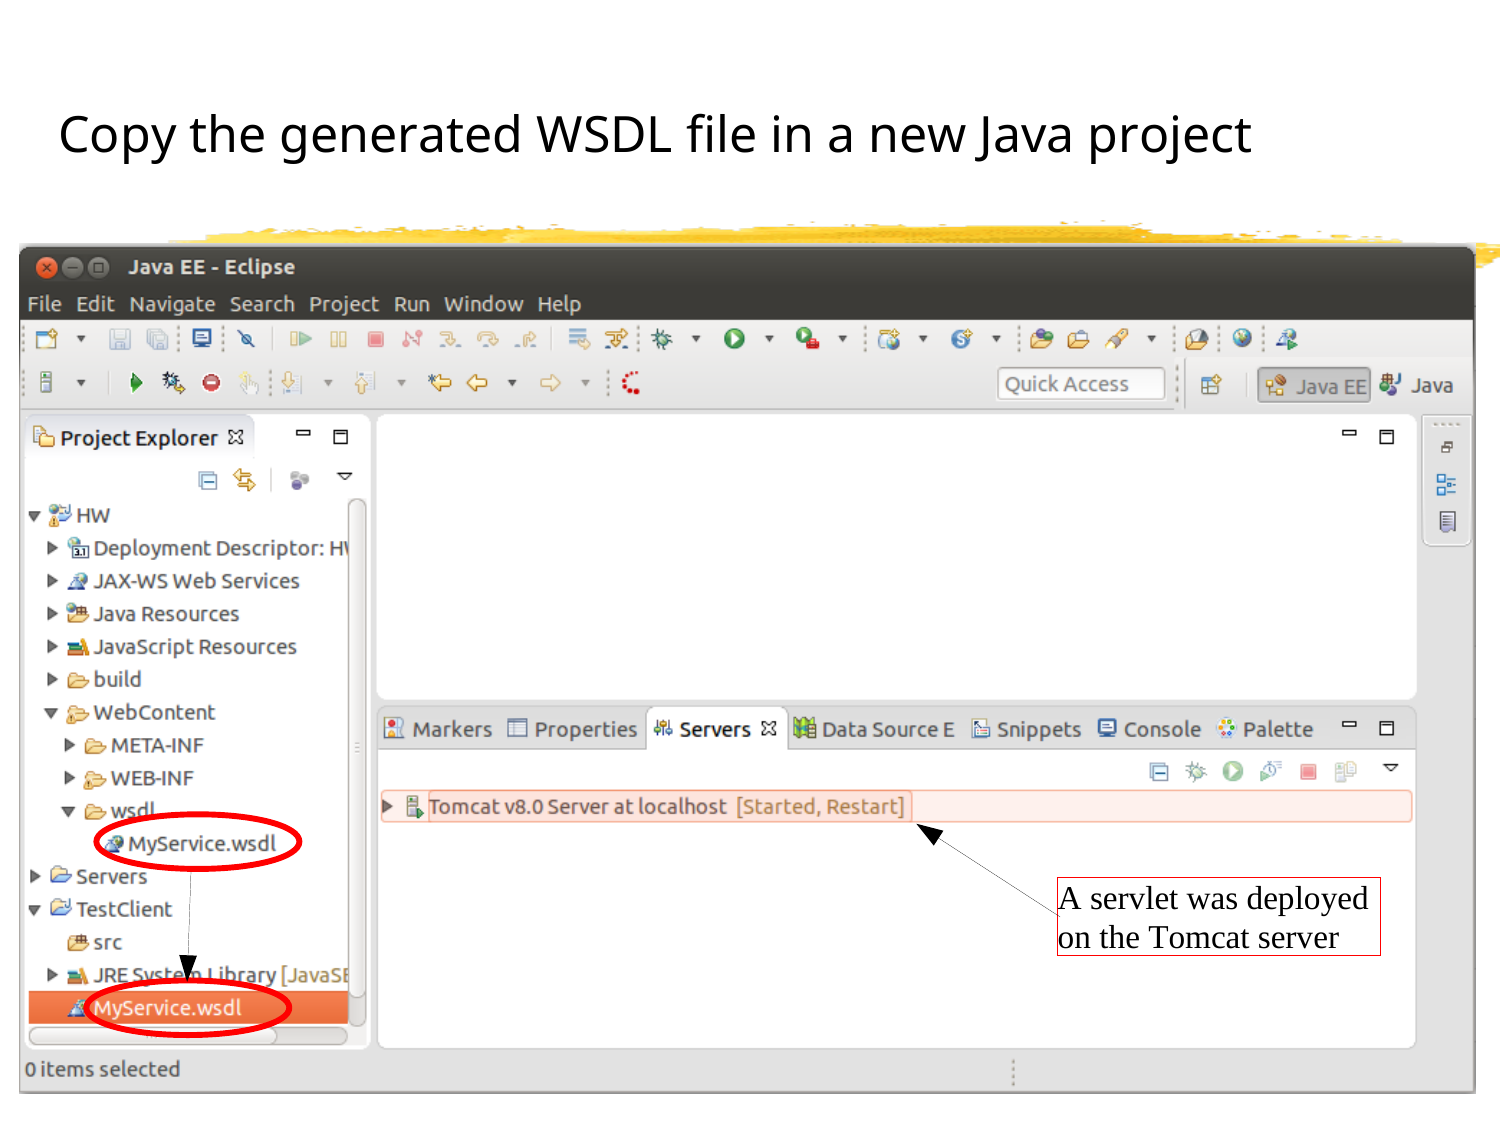

# Copy the generated WSDL file in a new Java project
A servlet was deployed on the Tomcat server